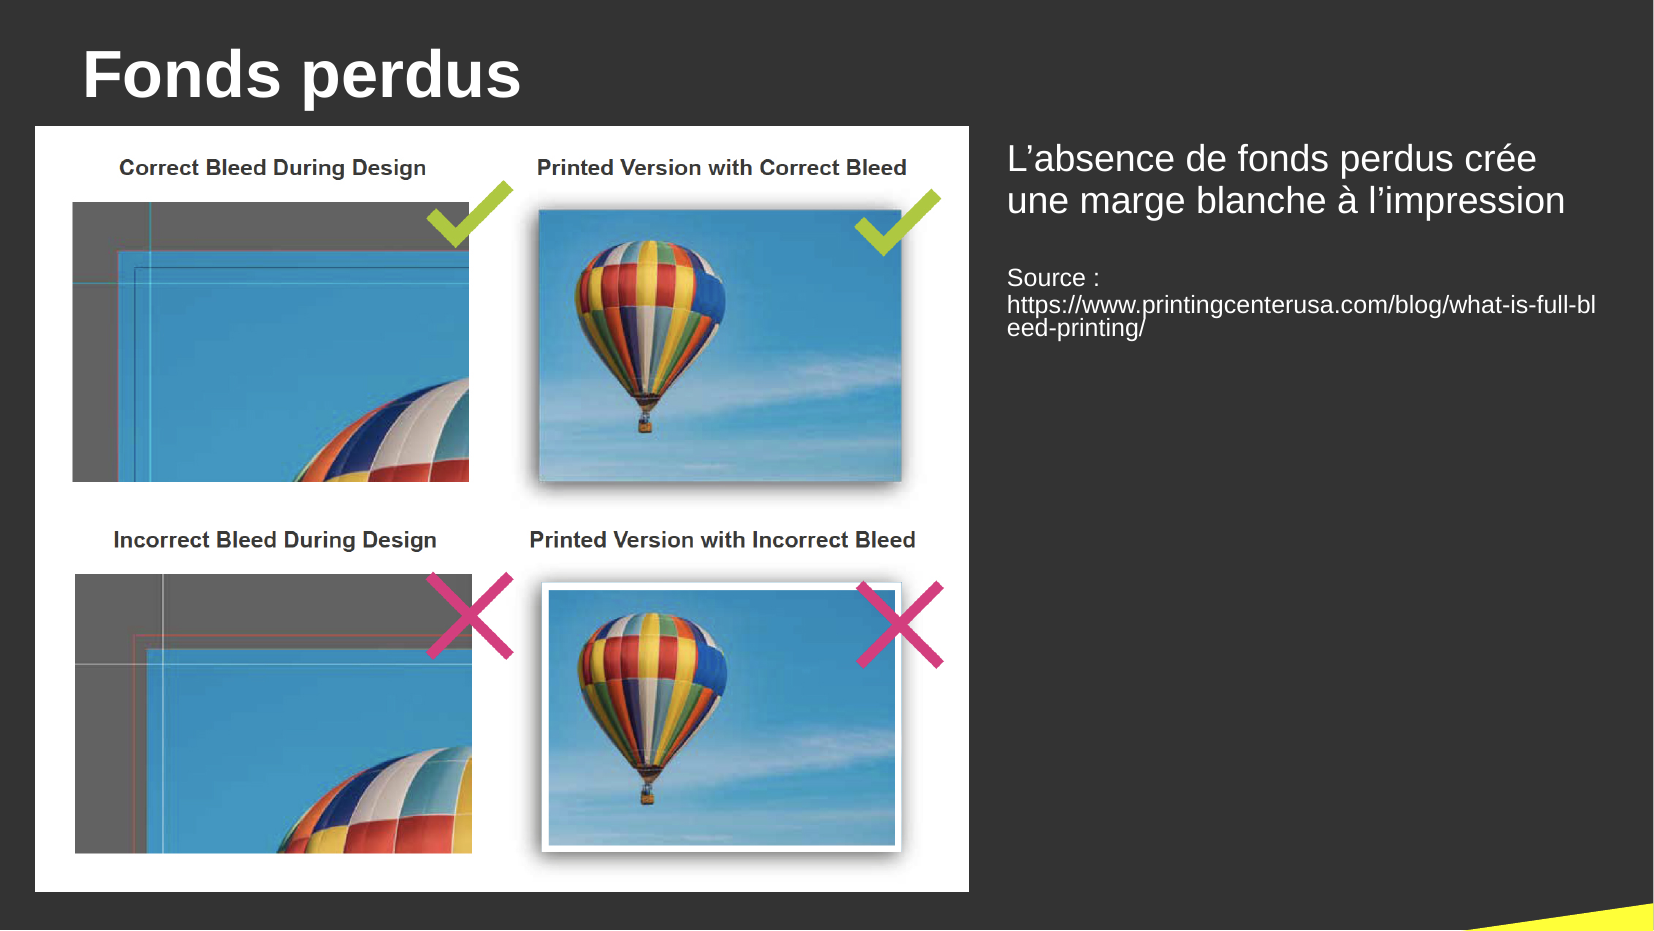

# Fonds perdus
L’absence de fonds perdus crée une marge blanche à l’impression
Source : https://www.printingcenterusa.com/blog/what-is-full-bleed-printing/